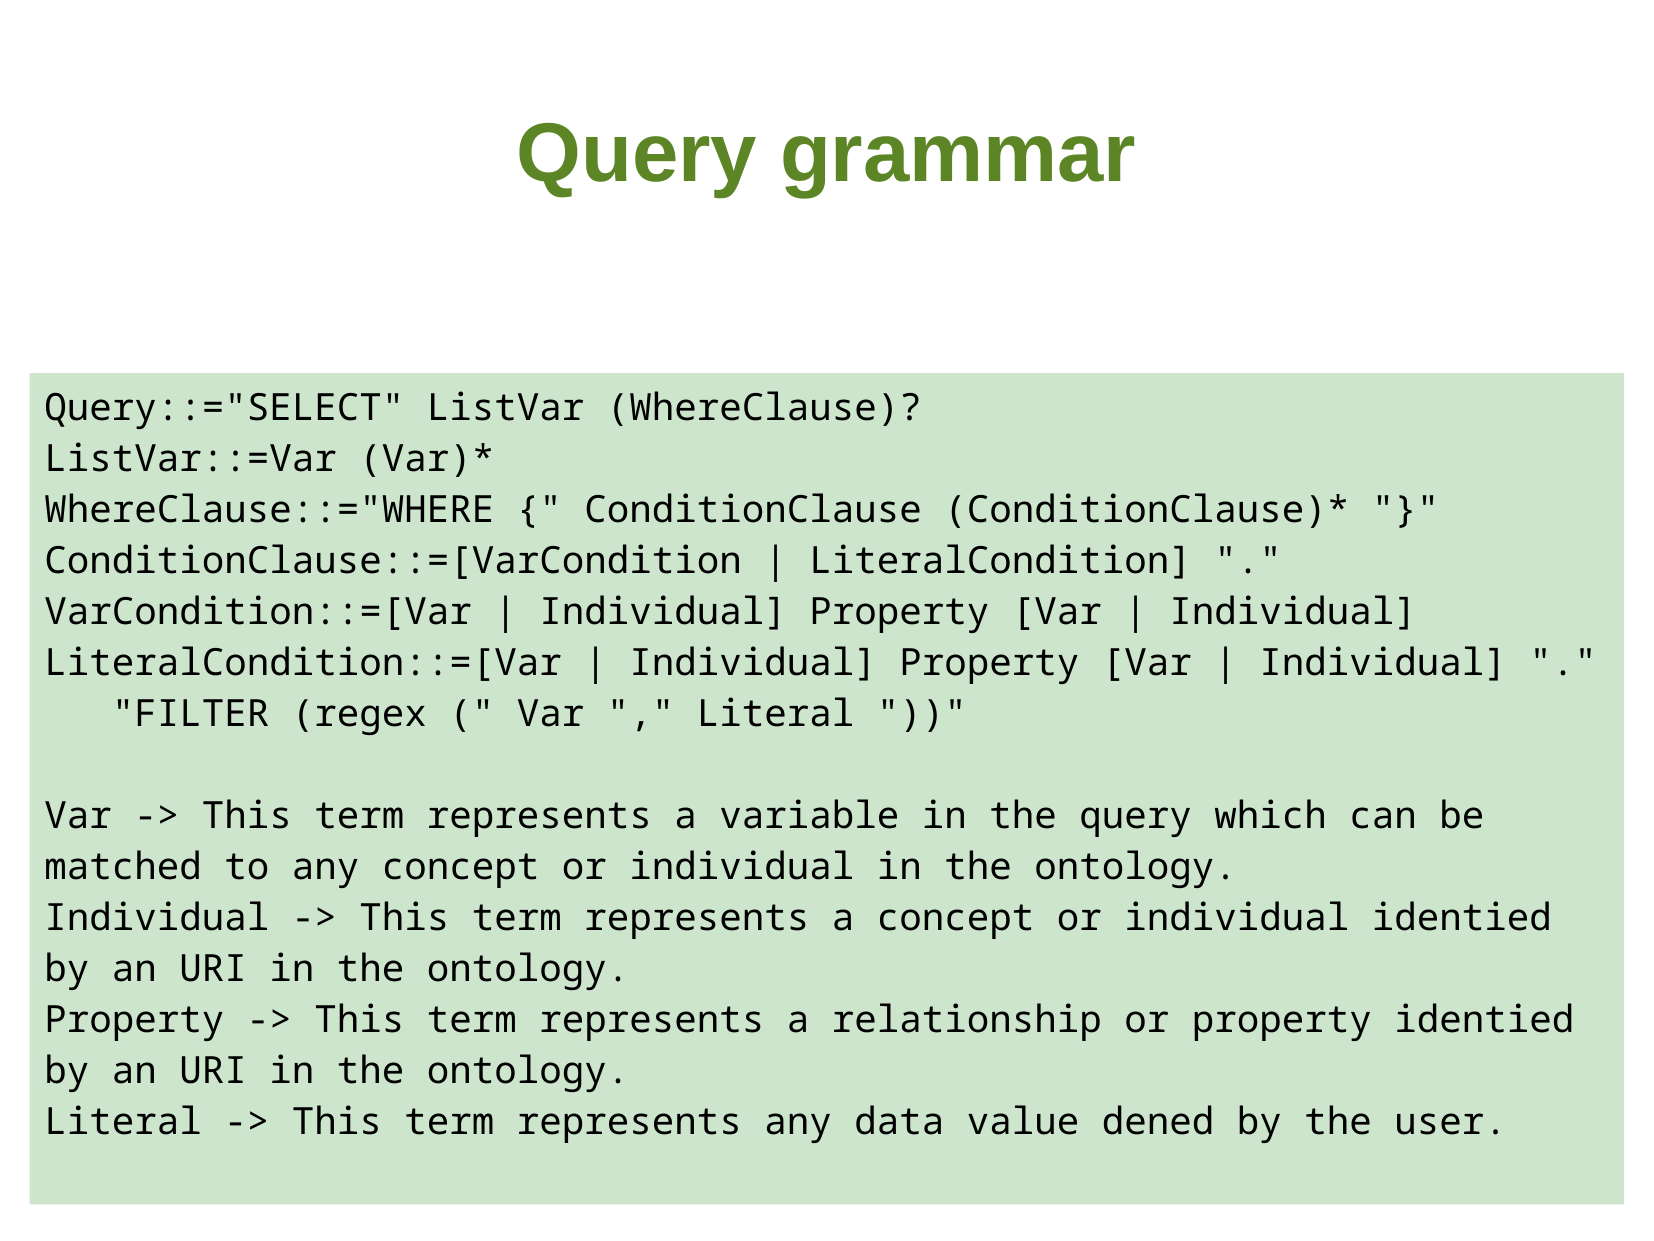

# Query grammar
Query::="SELECT" ListVar (WhereClause)?
ListVar::=Var (Var)*
WhereClause::="WHERE {" ConditionClause (ConditionClause)* "}"
ConditionClause::=[VarCondition | LiteralCondition] "."
VarCondition::=[Var | Individual] Property [Var | Individual]
LiteralCondition::=[Var | Individual] Property [Var | Individual] "."
 "FILTER (regex (" Var "," Literal "))"
Var -> This term represents a variable in the query which can be matched to any concept or individual in the ontology.
Individual -> This term represents a concept or individual identied by an URI in the ontology.
Property -> This term represents a relationship or property identied by an URI in the ontology.
Literal -> This term represents any data value dened by the user.